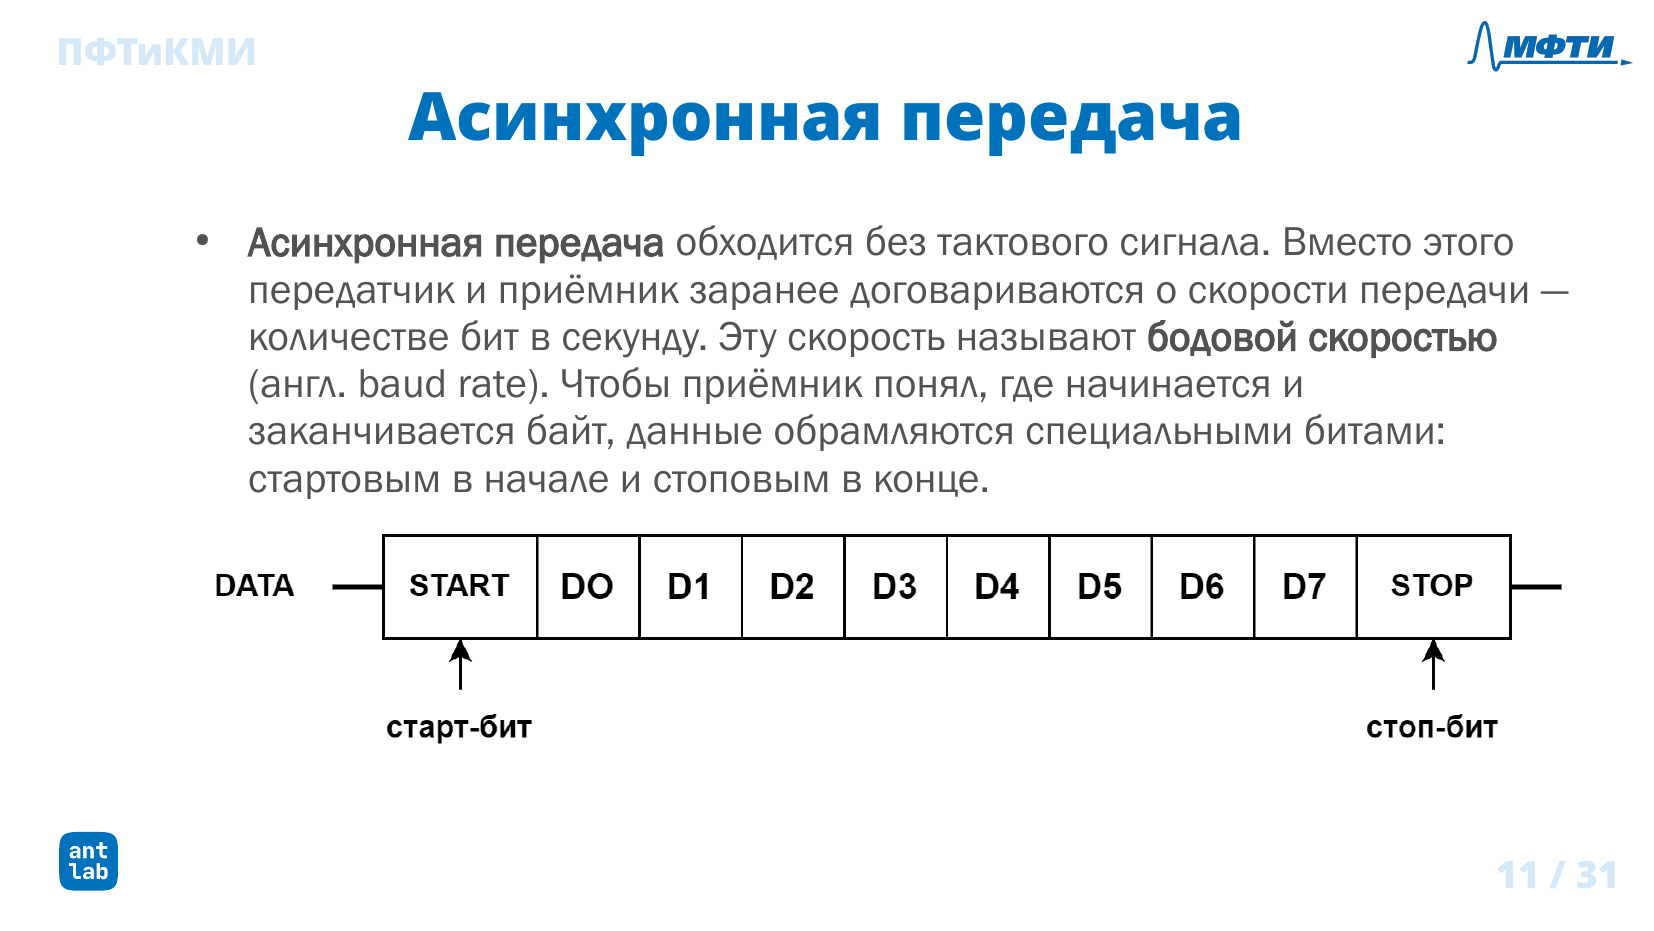

# Асинхронная передача
Асинхронная передача обходится без тактового сигнала. Вместо этого передатчик и приёмник заранее договариваются о скорости передачи — количестве бит в секунду. Эту скорость называют бодовой скоростью (англ. baud rate). Чтобы приёмник понял, где начинается и заканчивается байт, данные обрамляются специальными битами: стартовым в начале и стоповым в конце.